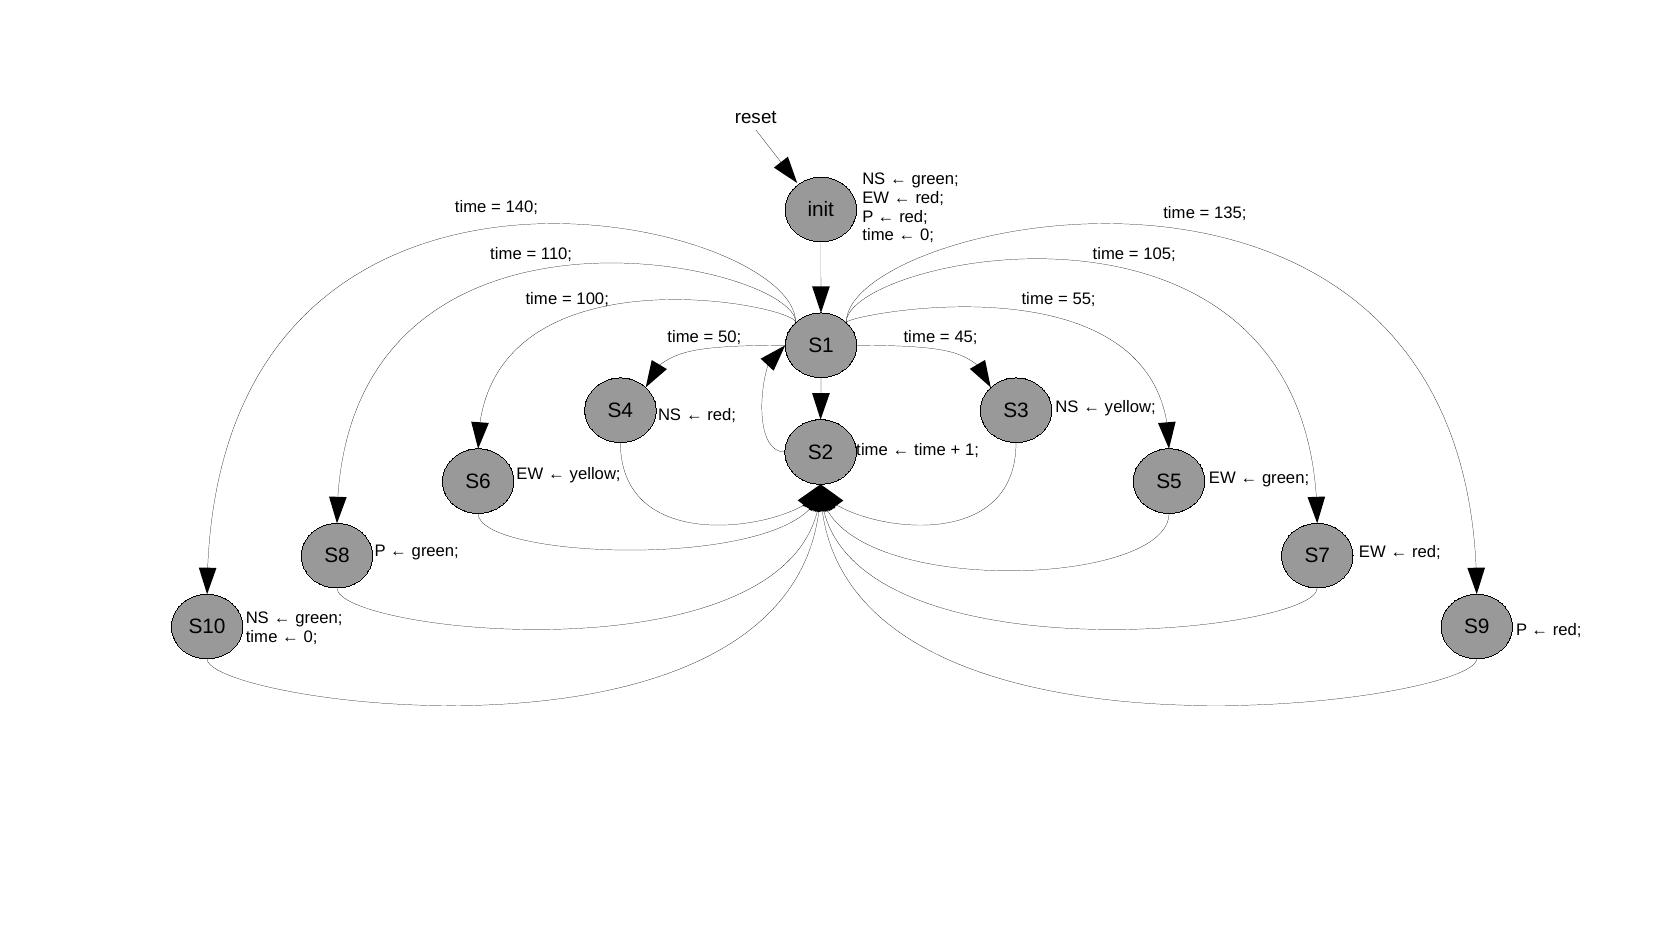

# reset
NS ← green;
EW ← red;
P ← red;
time ← 0;
init
time = 140;
time = 135;
time = 110;
time = 105;
time = 100;
time = 55;
init
S1
time = 50;
time = 45;
S4
S3
 NS ← yellow;
 NS ← red;
S2
time ← time + 1;
S6
S5
 EW ← yellow;
 EW ← green;
S8
S7
 P ← green;
EW ← red;
S10
S9
NS ← green;
time ← 0;
 P ← red;